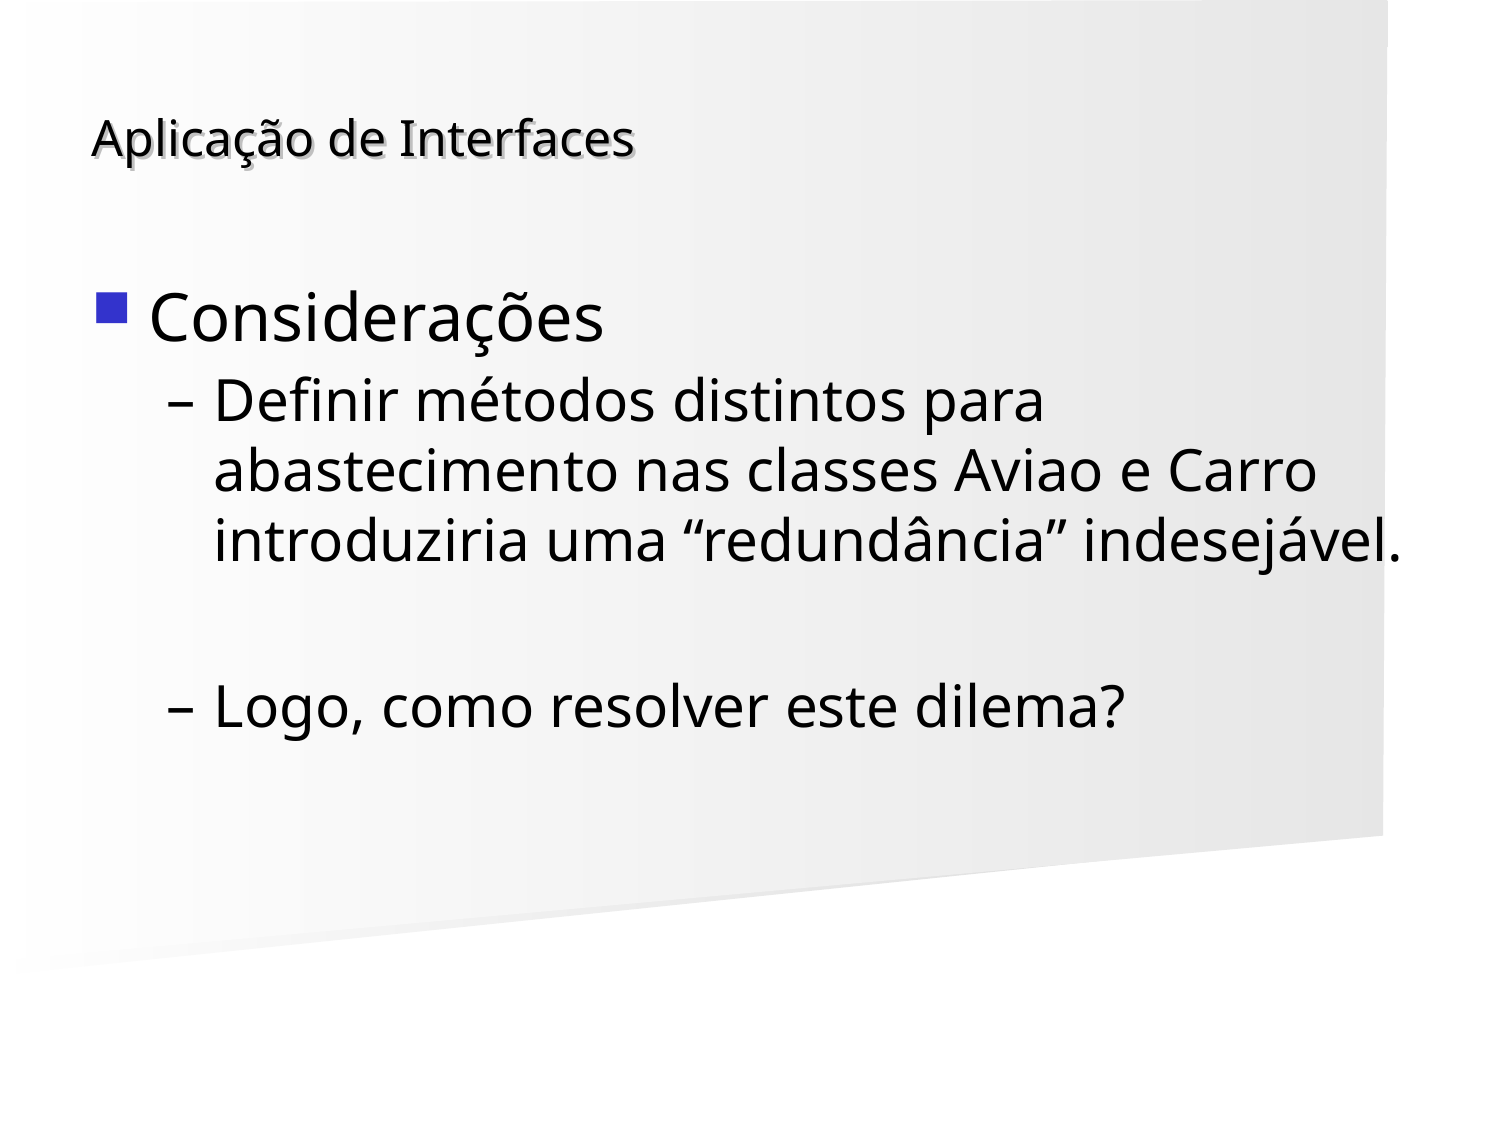

# Aplicação de Interfaces
Considerações
Definir métodos distintos para abastecimento nas classes Aviao e Carro introduziria uma “redundância” indesejável.
Logo, como resolver este dilema?